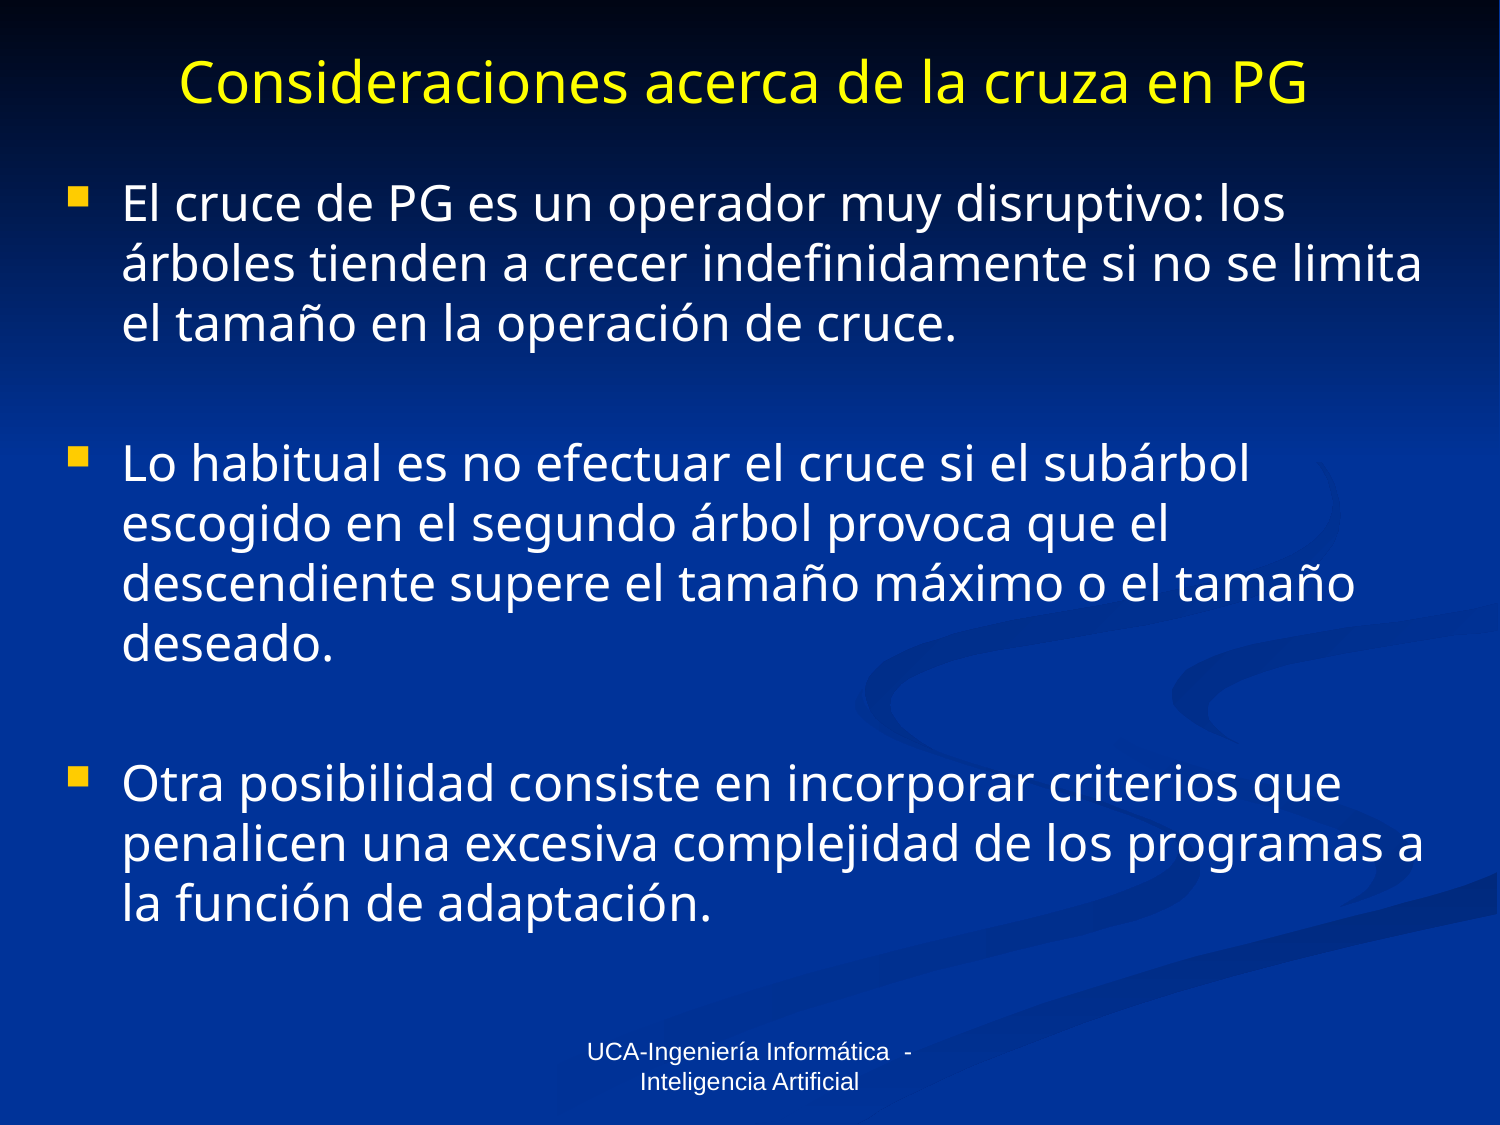

# Consideraciones acerca de la cruza en PG
El cruce de PG es un operador muy disruptivo: los árboles tienden a crecer indefinidamente si no se limita el tamaño en la operación de cruce.
Lo habitual es no efectuar el cruce si el subárbol escogido en el segundo árbol provoca que el descendiente supere el tamaño máximo o el tamaño deseado.
Otra posibilidad consiste en incorporar criterios que penalicen una excesiva complejidad de los programas a la función de adaptación.
UCA-Ingeniería Informática - Inteligencia Artificial